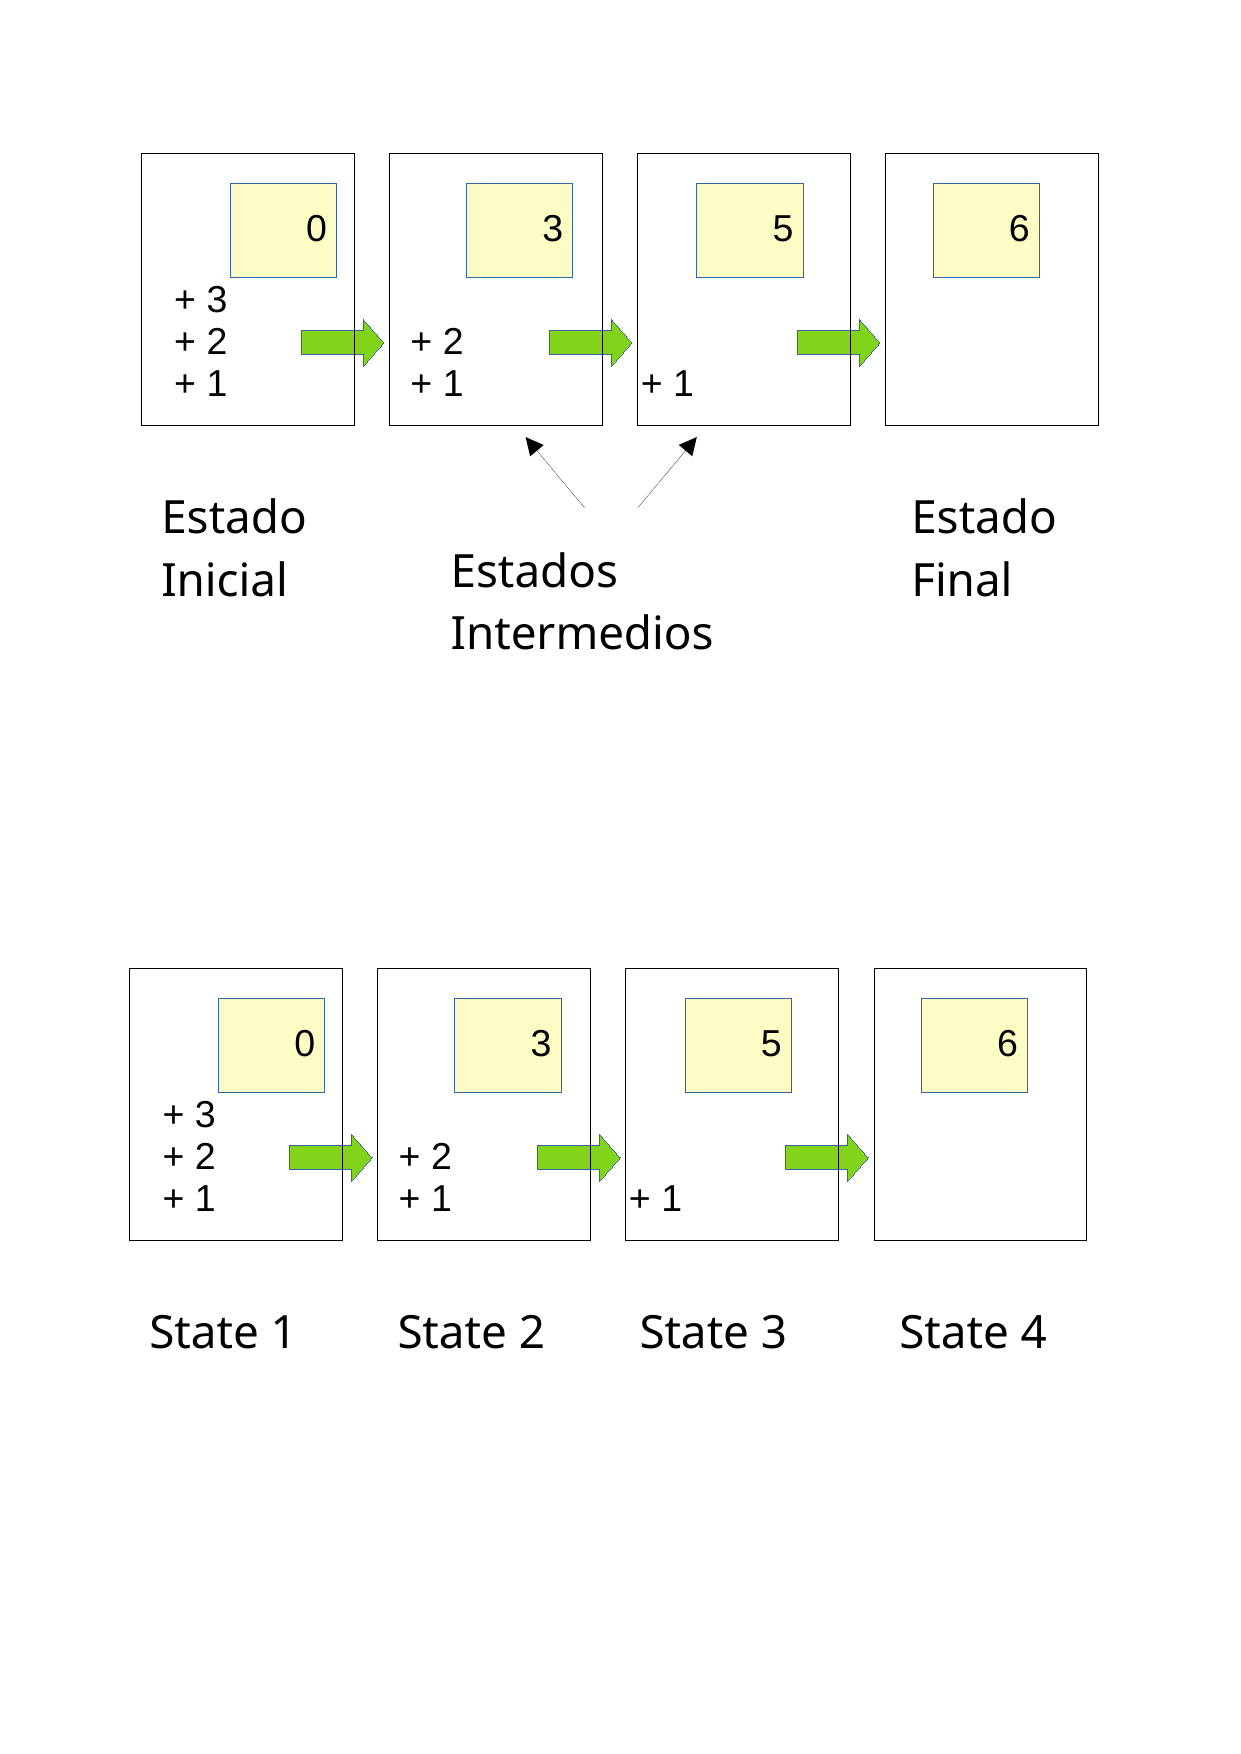

0
 0
 0
 0
 0
 3
 5
 6
+ 3
+ 2
+ 1
+ 2
+ 1
+ 1
Estado Inicial
Estado Final
Estados Intermedios
 0
 0
 0
 0
 0
 3
 5
 6
+ 3
+ 2
+ 1
+ 2
+ 1
+ 1
State 1
State 2
State 3
State 4